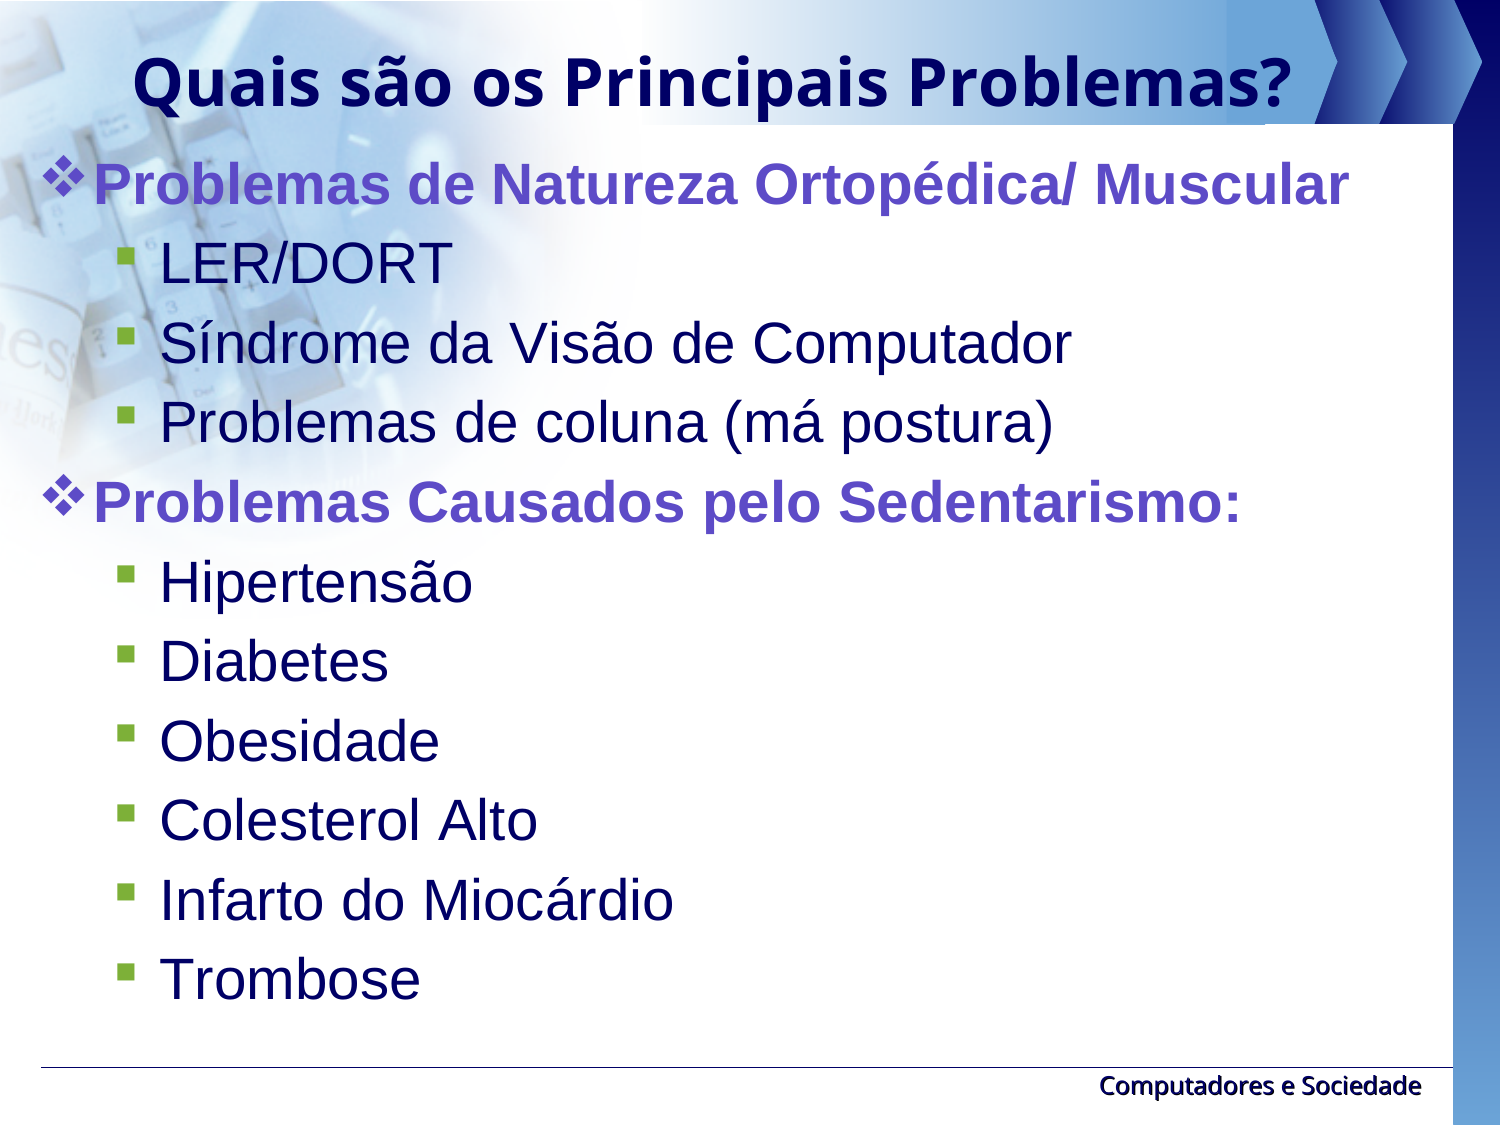

# Quais são os Principais Problemas?
Problemas de Natureza Ortopédica/ Muscular
LER/DORT
Síndrome da Visão de Computador
Problemas de coluna (má postura)
Problemas Causados pelo Sedentarismo:
Hipertensão
Diabetes
Obesidade
Colesterol Alto
Infarto do Miocárdio
Trombose